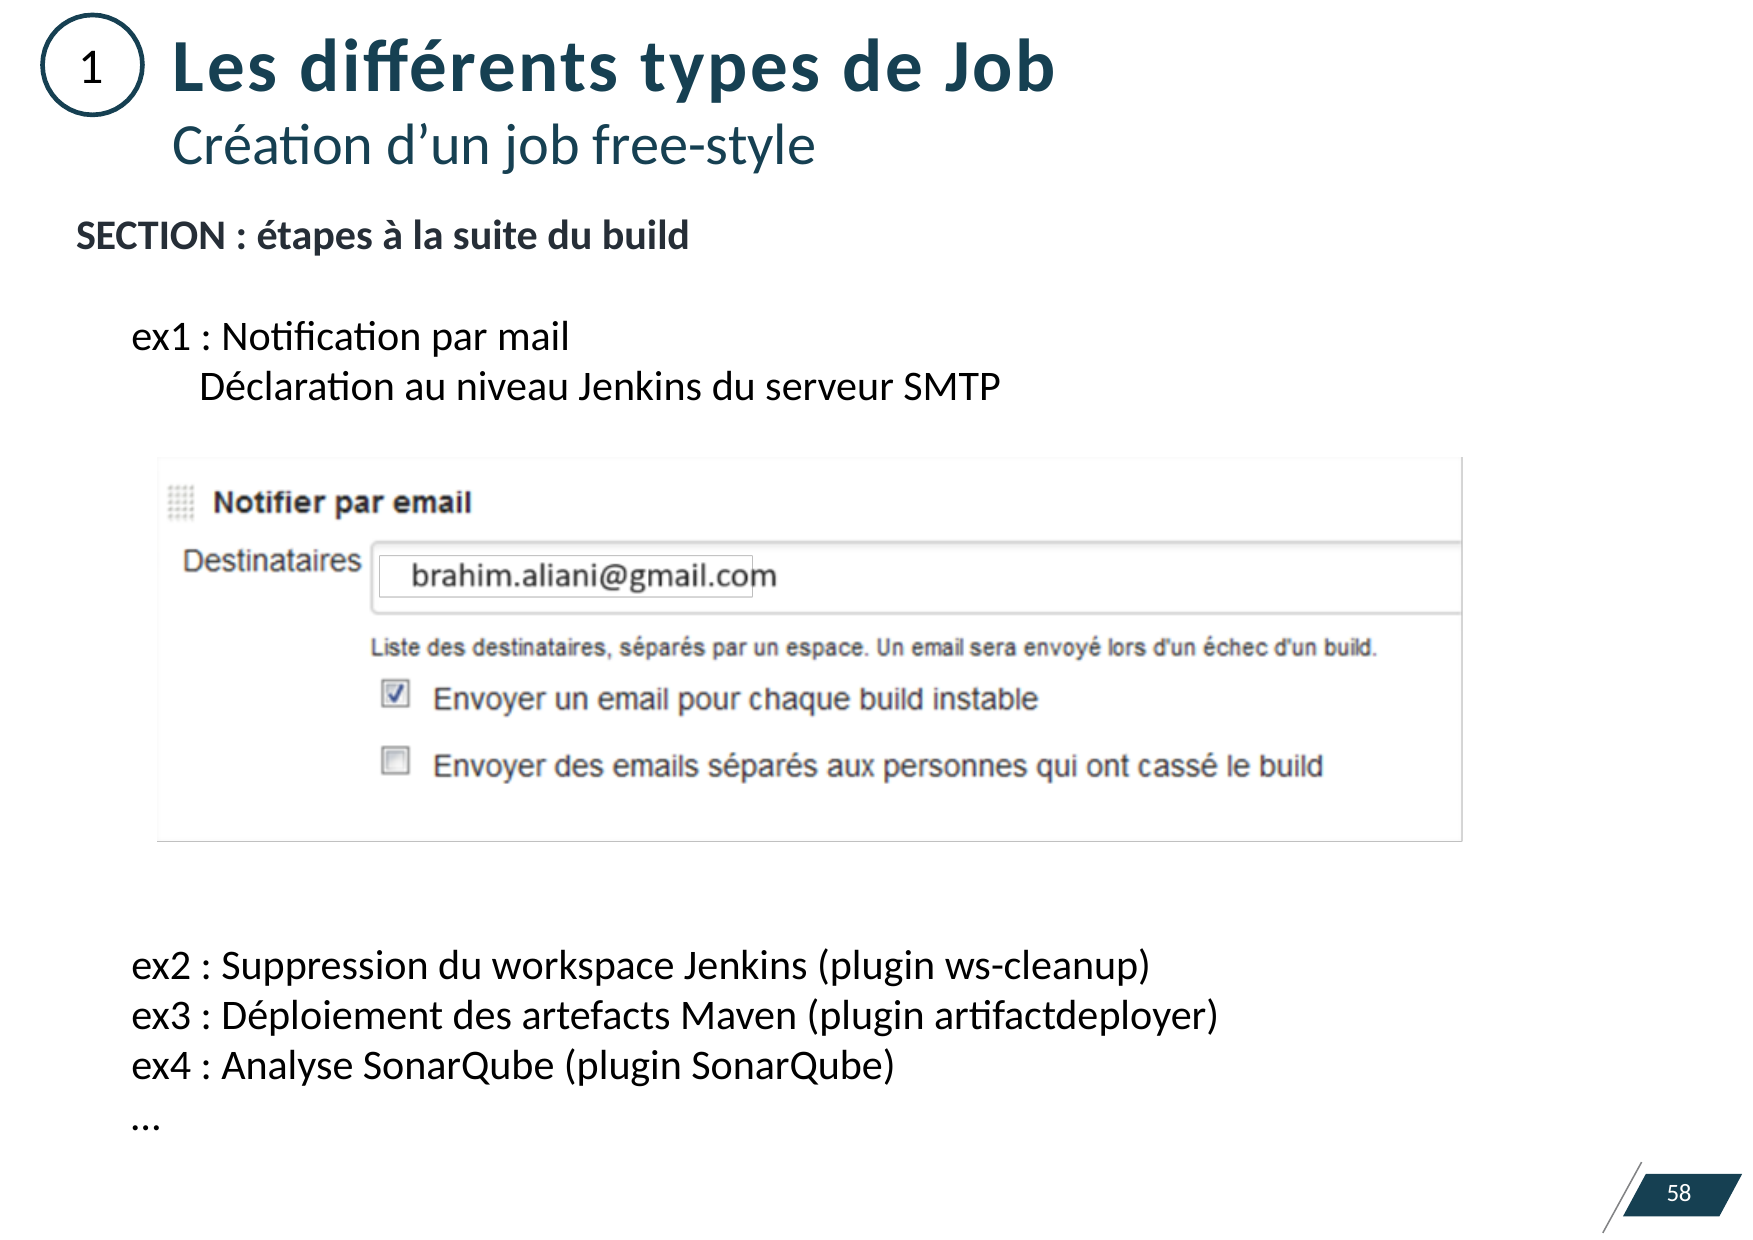

# Les différents types de Job Création d’un job free-style
1
SECTION : étapes à la suite du build
ex1 : Notification par mail
Déclaration au niveau Jenkins du serveur SMTP
ex2 : Suppression du workspace Jenkins (plugin ws-cleanup)
ex3 : Déploiement des artefacts Maven (plugin artifactdeployer)
ex4 : Analyse SonarQube (plugin SonarQube)
…
58